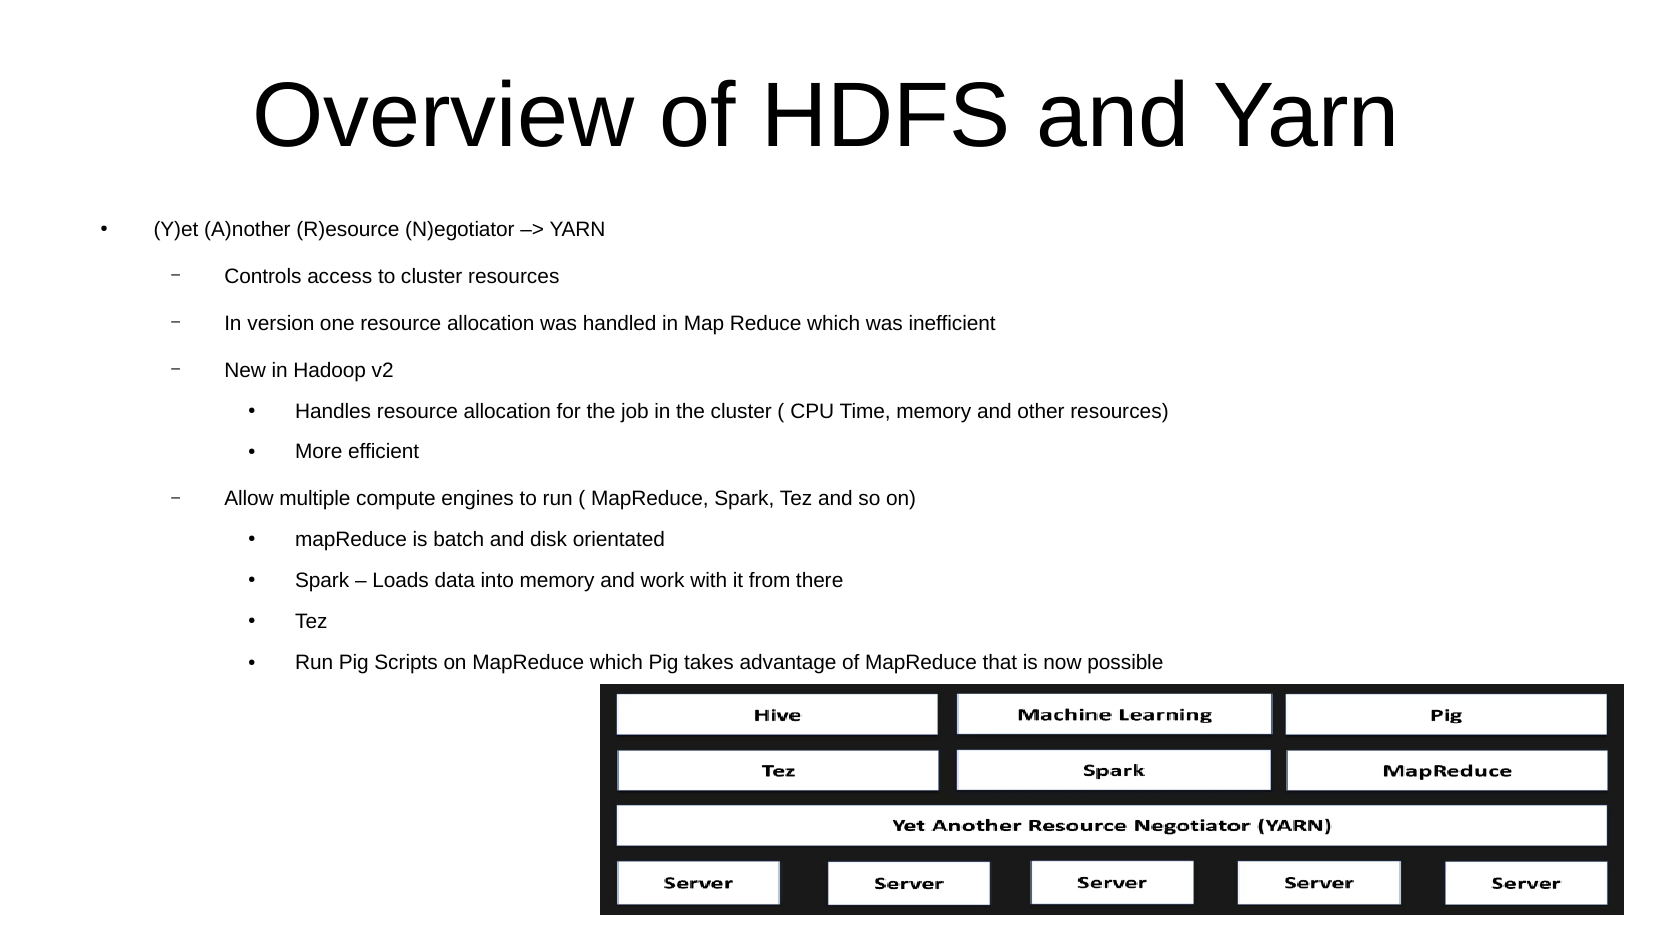

# Overview of HDFS and Yarn
(Y)et (A)nother (R)esource (N)egotiator –> YARN
Controls access to cluster resources
In version one resource allocation was handled in Map Reduce which was inefficient
New in Hadoop v2
Handles resource allocation for the job in the cluster ( CPU Time, memory and other resources)
More efficient
Allow multiple compute engines to run ( MapReduce, Spark, Tez and so on)
mapReduce is batch and disk orientated
Spark – Loads data into memory and work with it from there
Tez
Run Pig Scripts on MapReduce which Pig takes advantage of MapReduce that is now possible